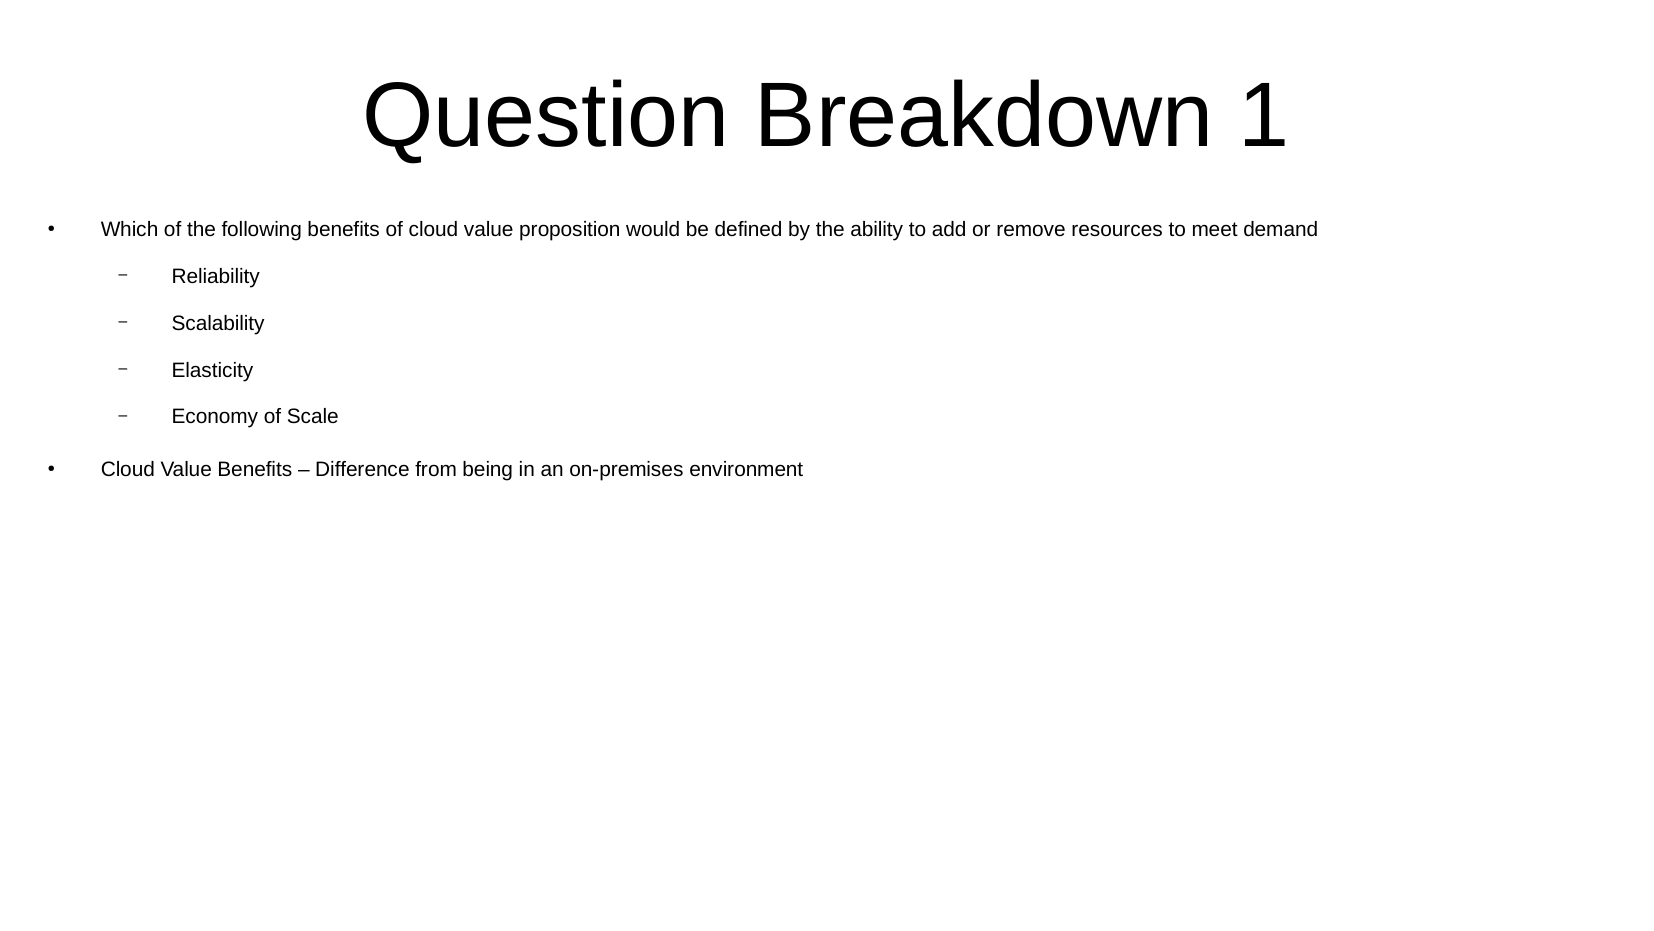

# Question Breakdown 1
Which of the following benefits of cloud value proposition would be defined by the ability to add or remove resources to meet demand
Reliability
Scalability
Elasticity
Economy of Scale
Cloud Value Benefits – Difference from being in an on-premises environment